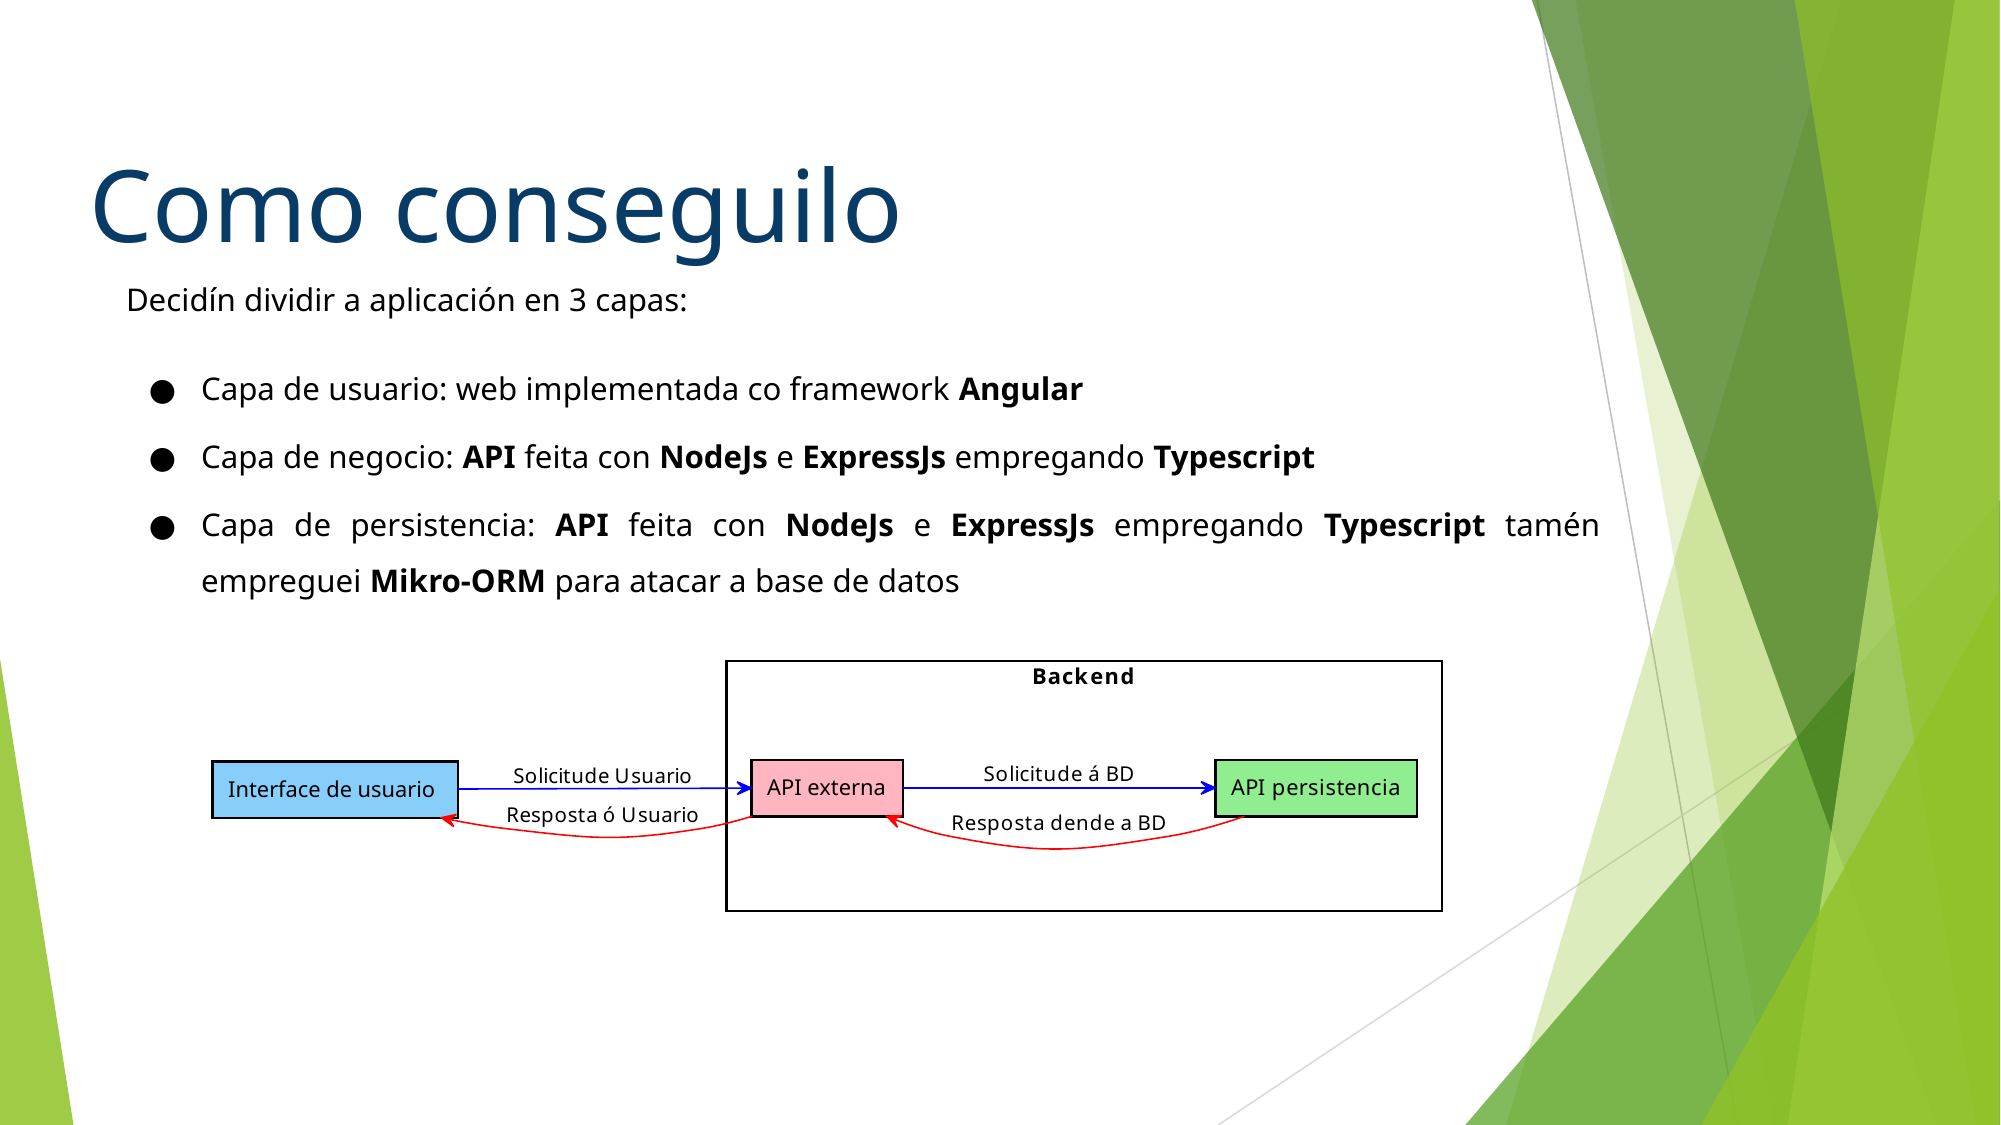

# Como conseguilo
Decidín dividir a aplicación en 3 capas:
Capa de usuario: web implementada co framework Angular
Capa de negocio: API feita con NodeJs e ExpressJs empregando Typescript
Capa de persistencia: API feita con NodeJs e ExpressJs empregando Typescript tamén empreguei Mikro-ORM para atacar a base de datos